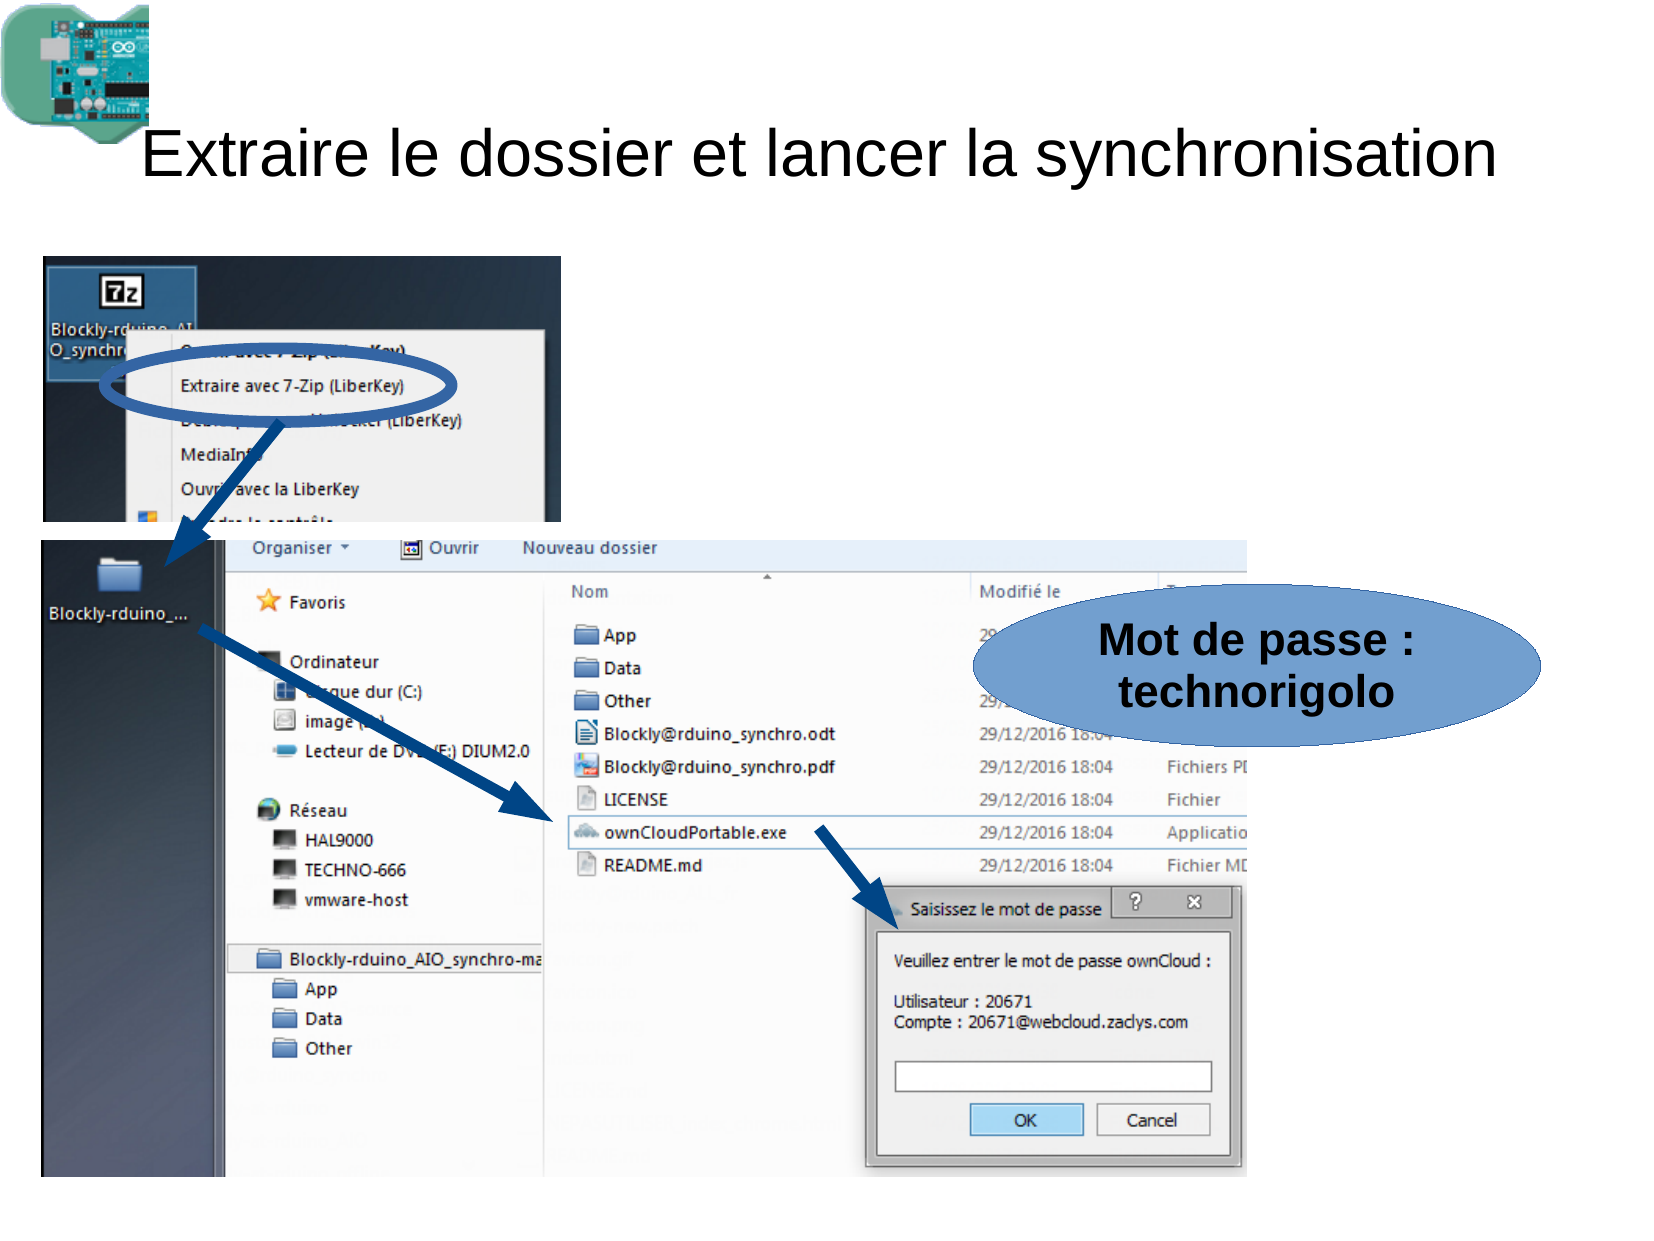

# Extraire le dossier et lancer la synchronisation
Mot de passe :
technorigolo